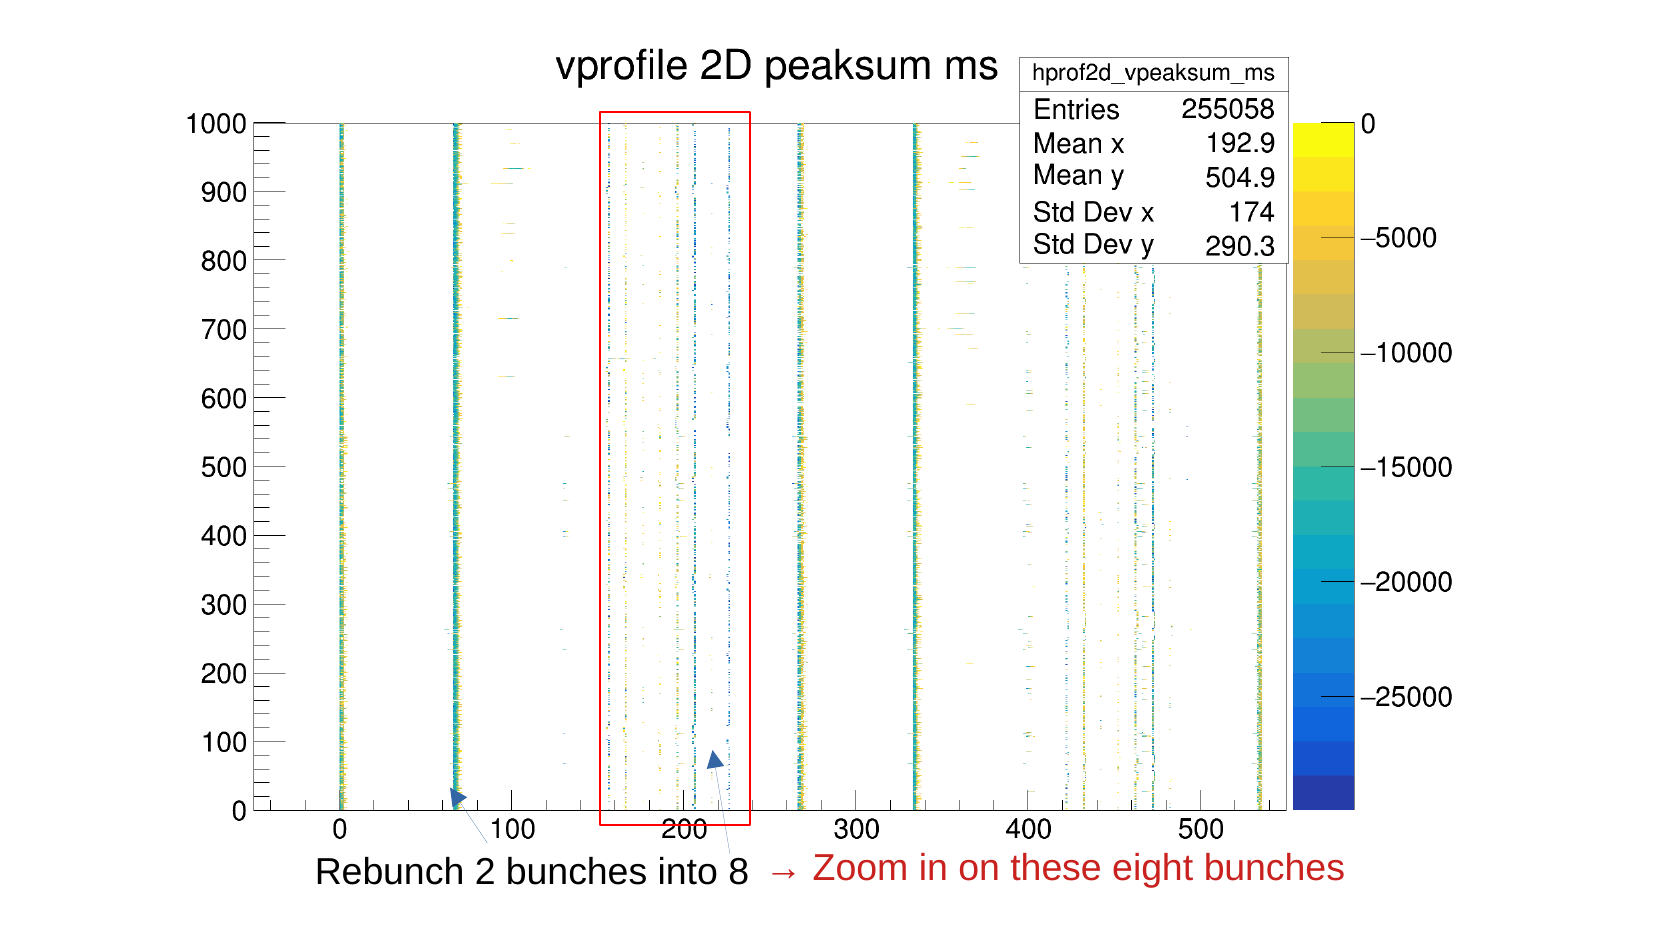

→ Zoom in on these eight bunches
Rebunch 2 bunches into 8